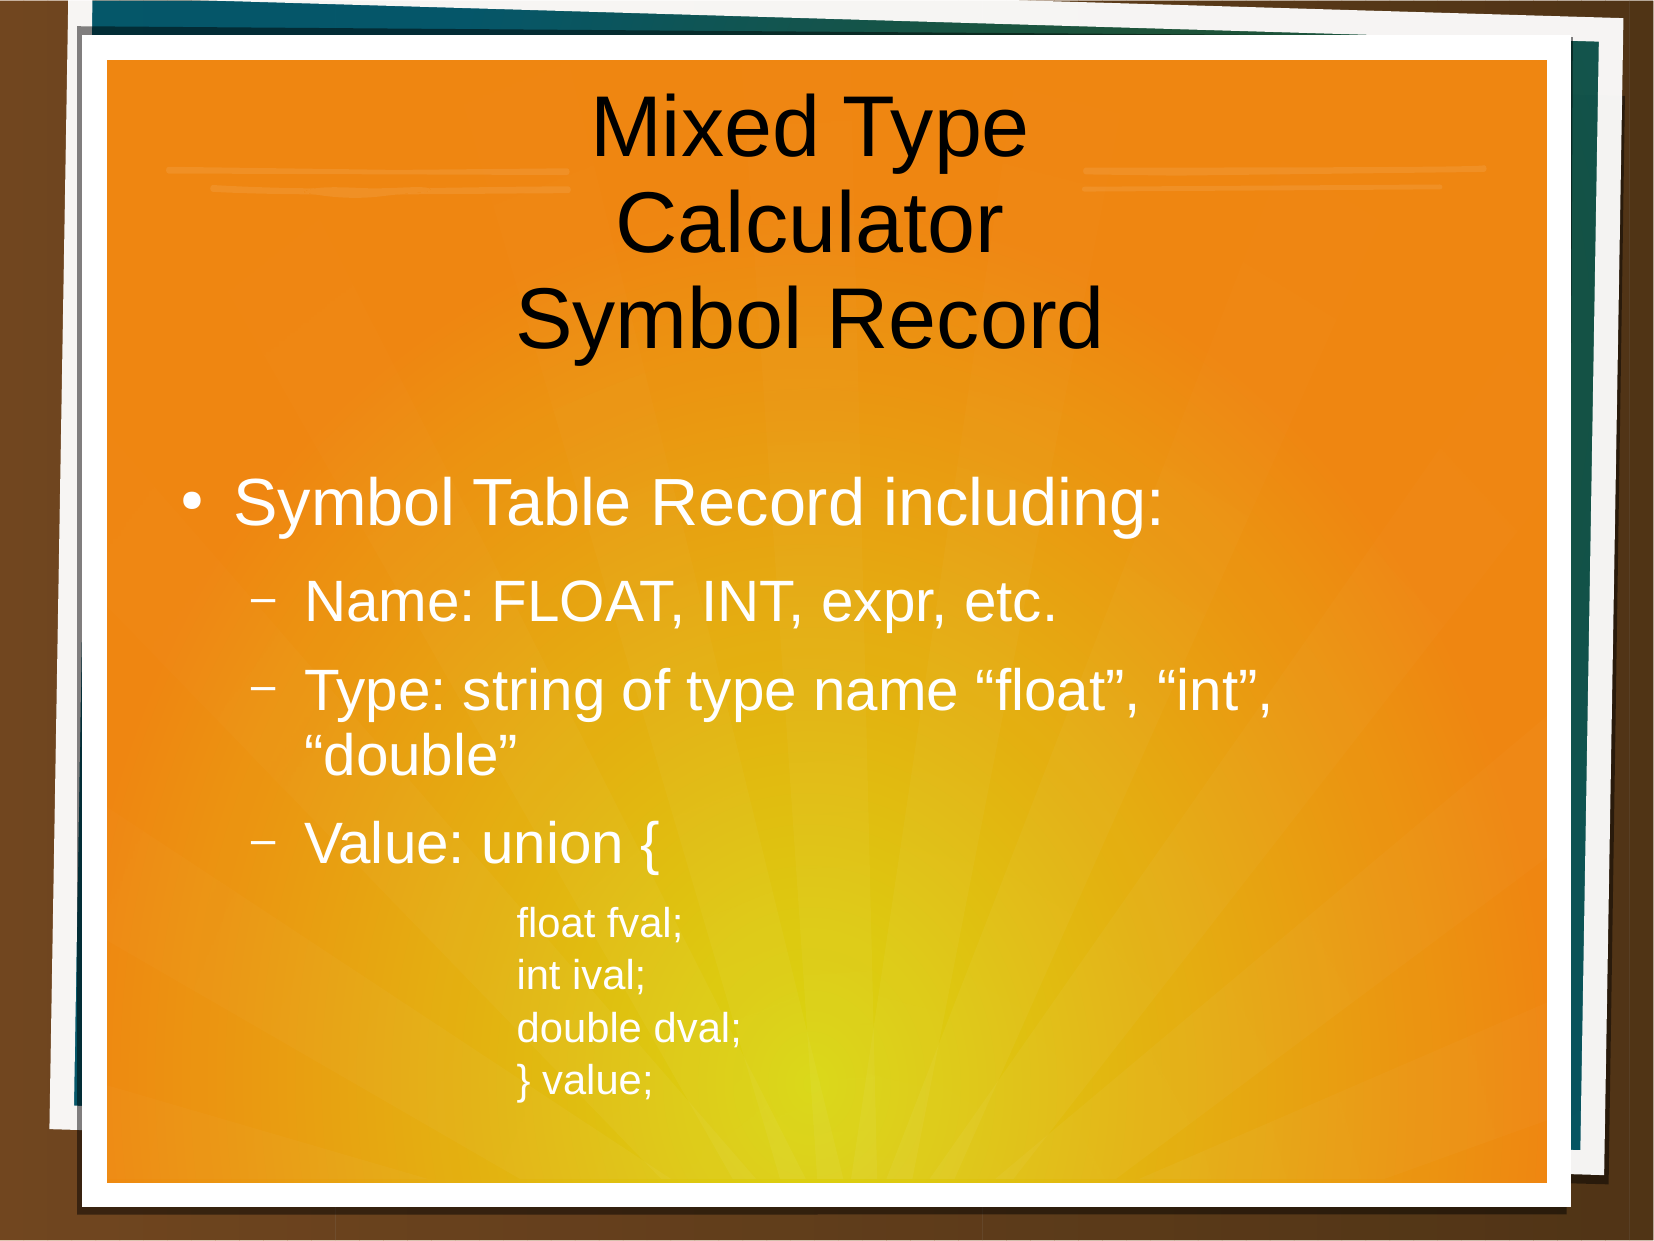

# Mixed Type Calculator Symbol Record
Symbol Table Record including:
Name: FLOAT, INT, expr, etc.
Type: string of type name “float”, “int”, “double”
Value: union {
float fval;
int ival;
double dval;
} value;